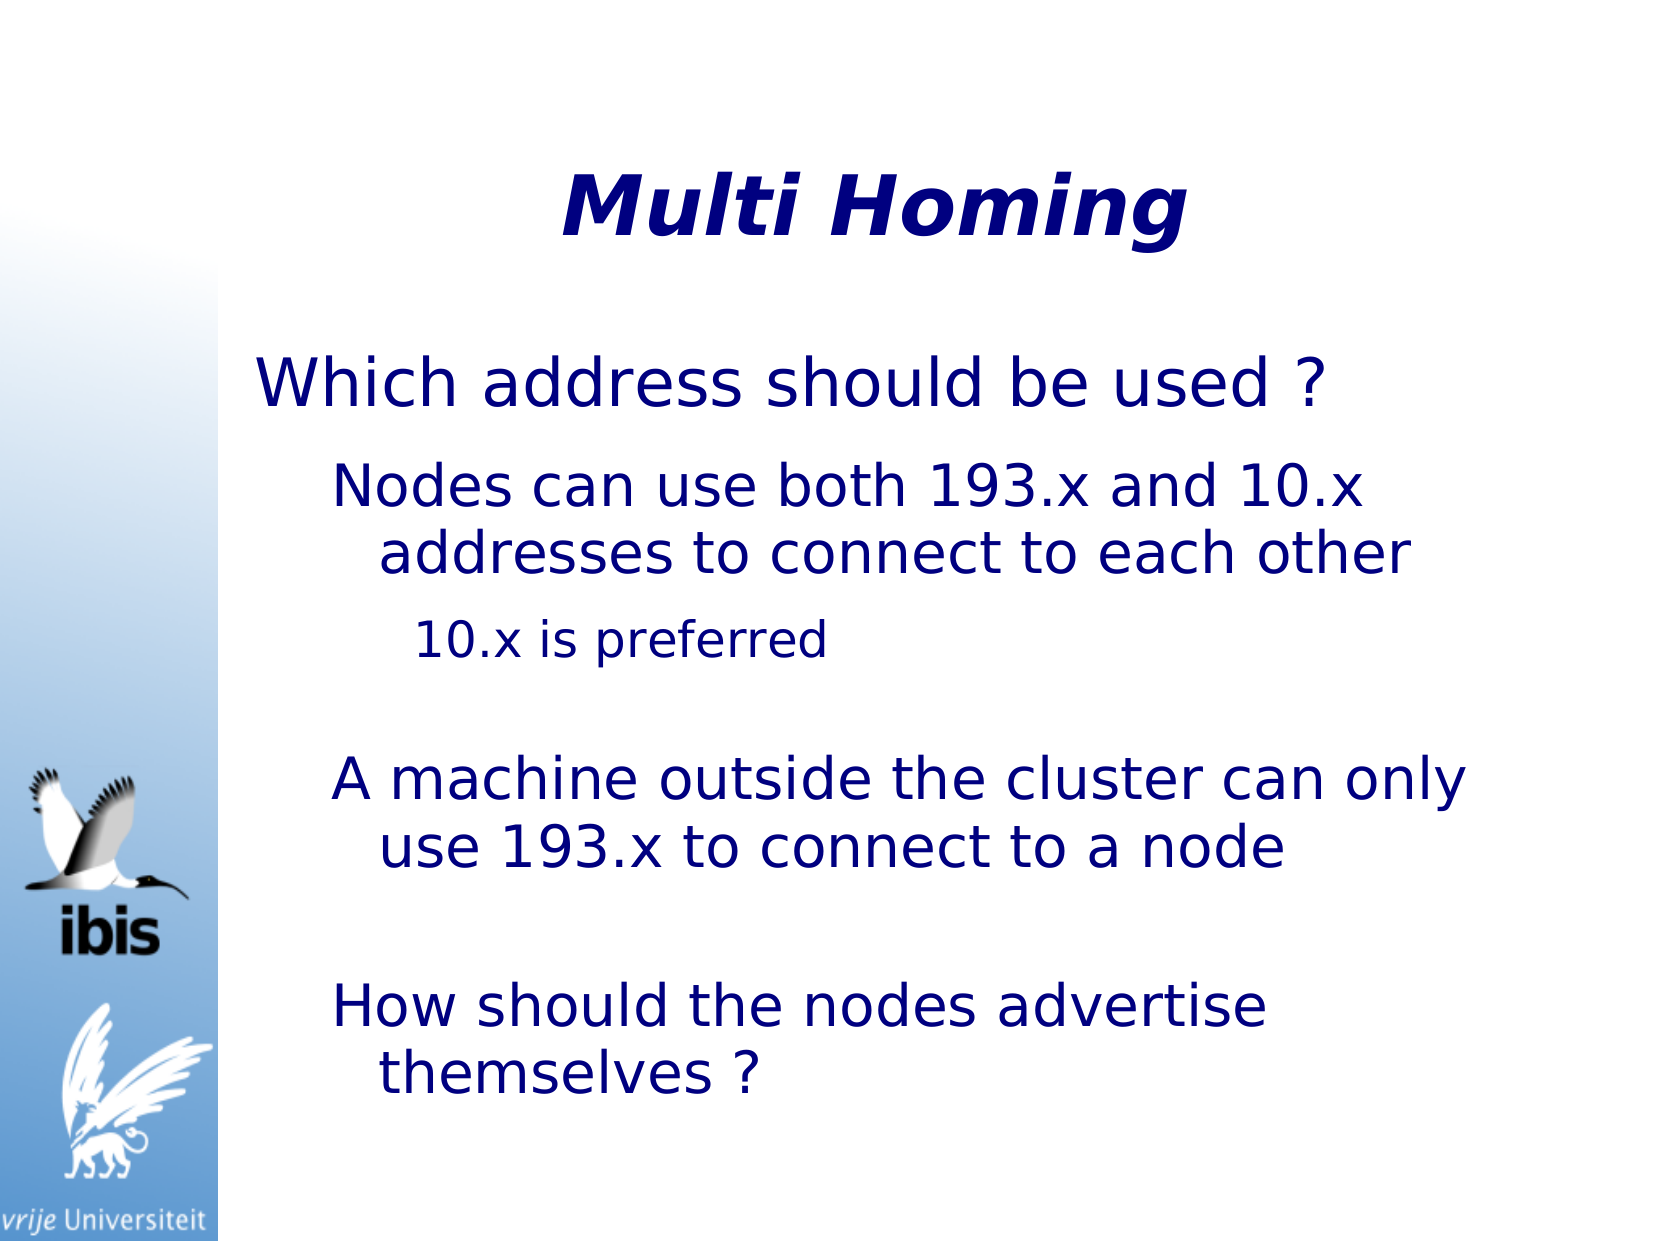

# Multi Homing
Which address should be used ?
Nodes can use both 193.x and 10.x addresses to connect to each other
10.x is preferred
A machine outside the cluster can only use 193.x to connect to a node
How should the nodes advertise themselves ?